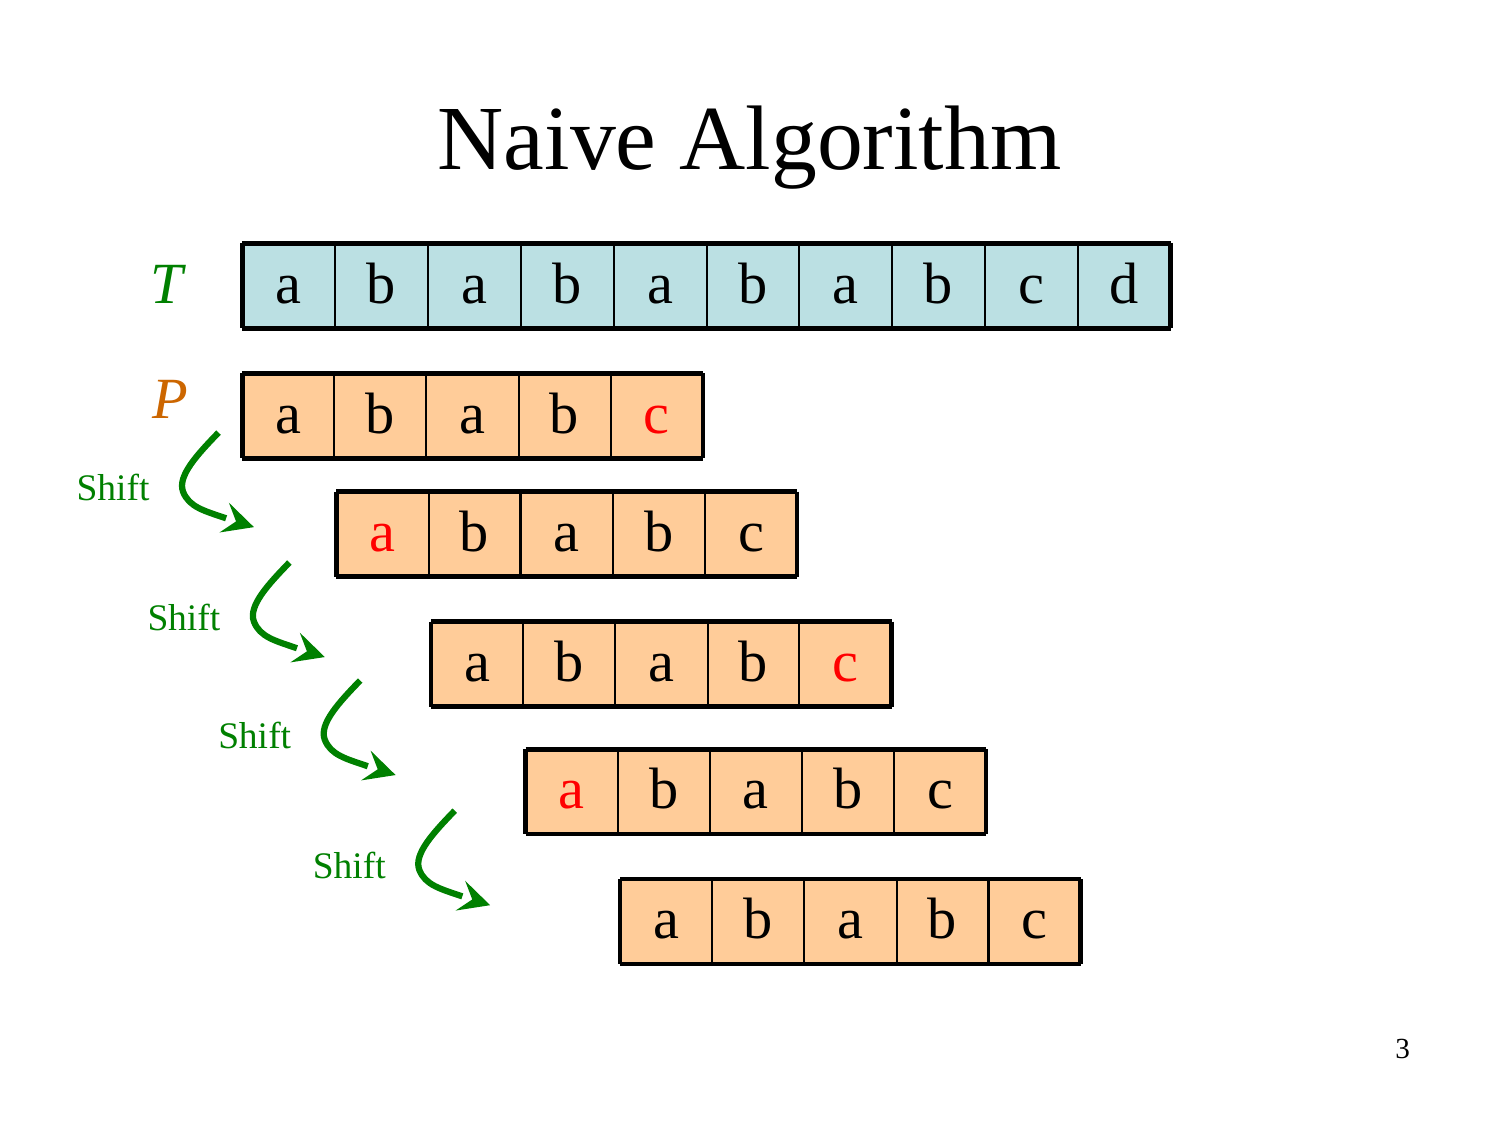

# Naive Algorithm
T
a
b
a
b
a
b
a
b
c
d
P
a
b
a
b
c
Shift
a
b
a
b
c
Shift
a
b
a
b
c
Shift
a
b
a
b
c
Shift
a
b
a
b
c
3